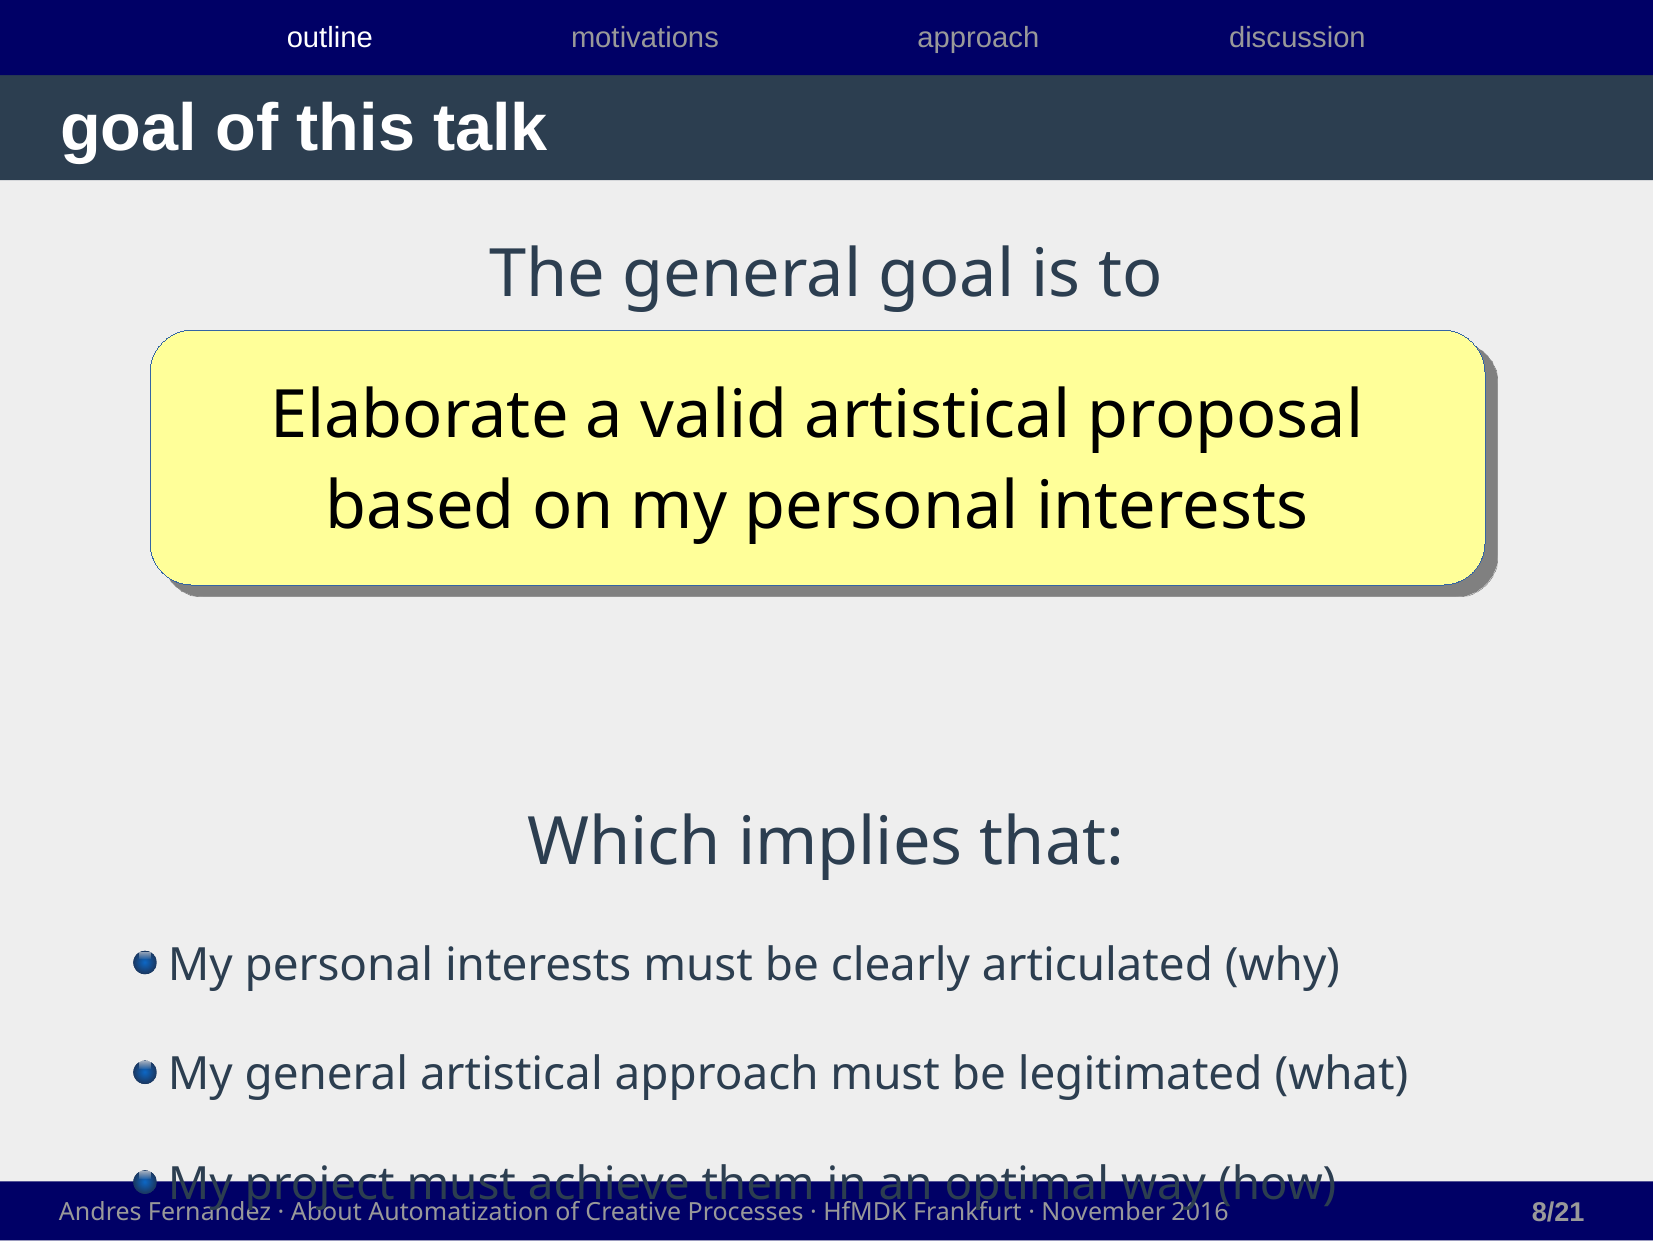

outline motivations approach discussion
# goal of this talk
The general goal is to
Which implies that:
My personal interests must be clearly articulated (why)
My general artistical approach must be legitimated (what)
My project must achieve them in an optimal way (how)
Elaborate a valid artistical proposal
based on my personal interests